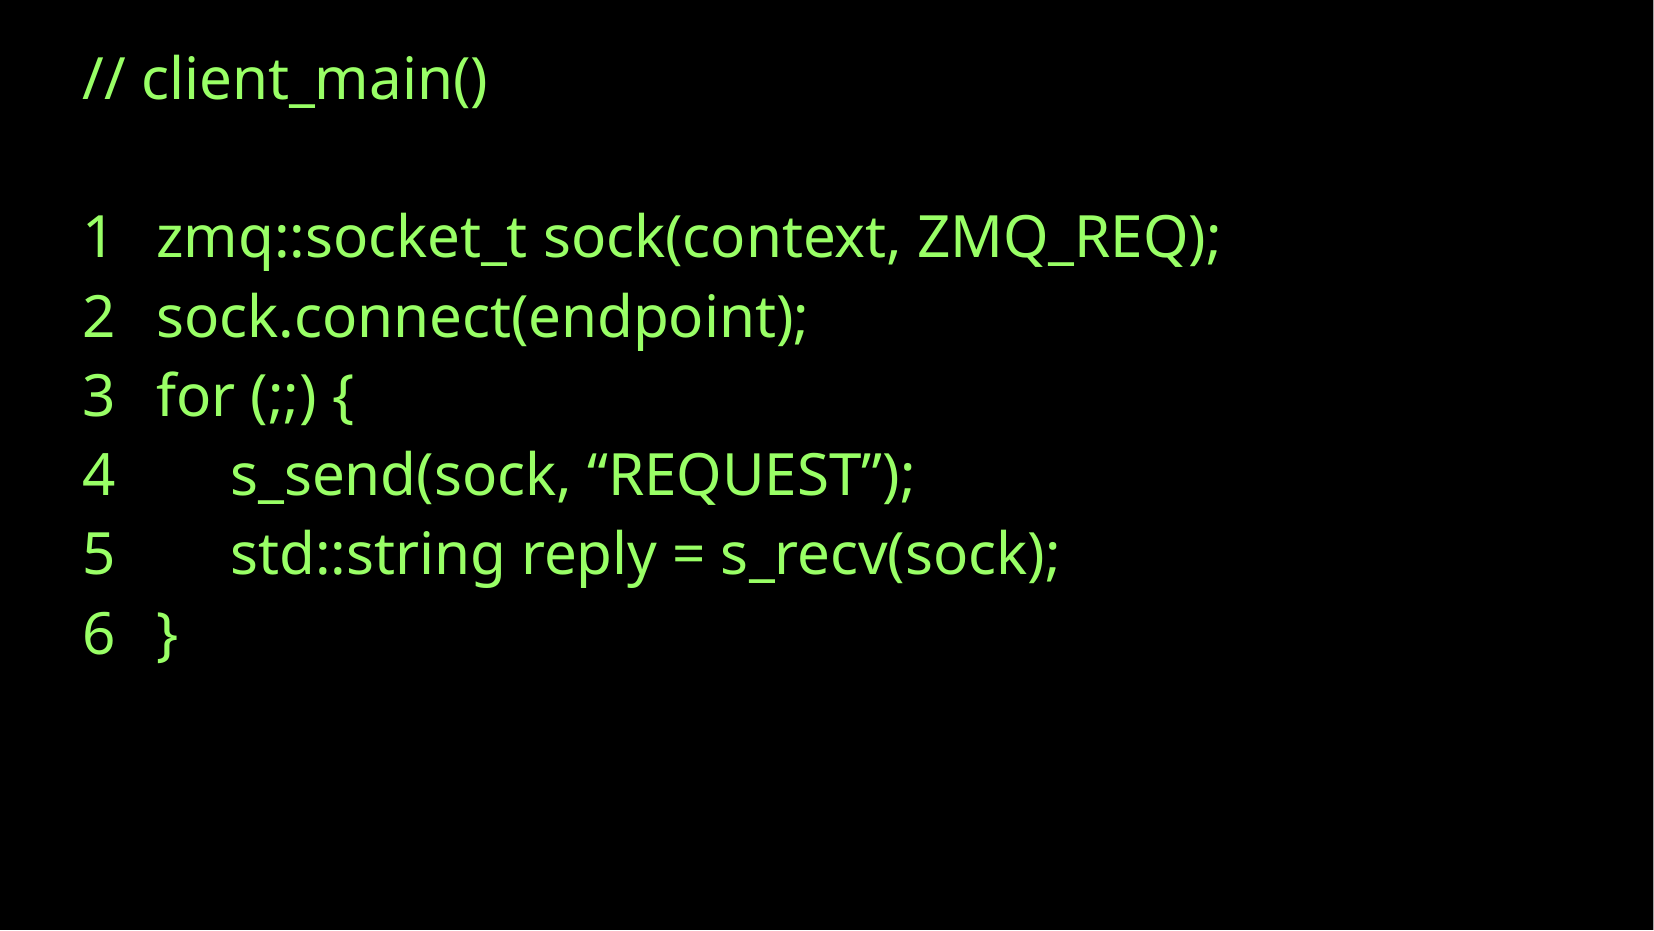

# // client_main()
1	zmq::socket_t sock(context, ZMQ_REQ);
2	sock.connect(endpoint);
3	for (;;) {
4		s_send(sock, “REQUEST”);
5		std::string reply = s_recv(sock);
6	}